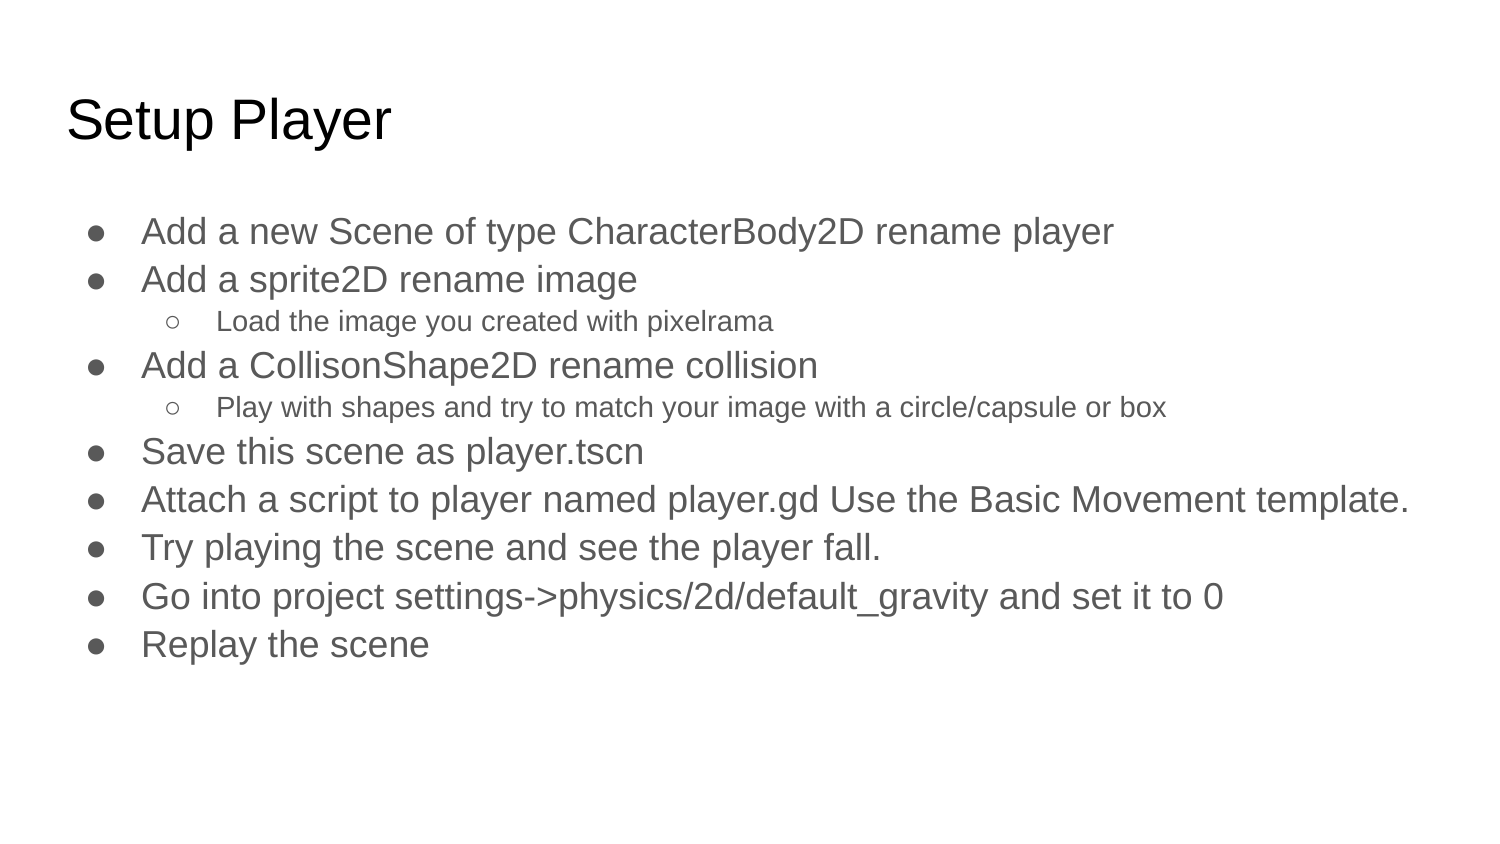

# Setup Player
Add a new Scene of type CharacterBody2D rename player
Add a sprite2D rename image
Load the image you created with pixelrama
Add a CollisonShape2D rename collision
Play with shapes and try to match your image with a circle/capsule or box
Save this scene as player.tscn
Attach a script to player named player.gd Use the Basic Movement template.
Try playing the scene and see the player fall.
Go into project settings->physics/2d/default_gravity and set it to 0
Replay the scene